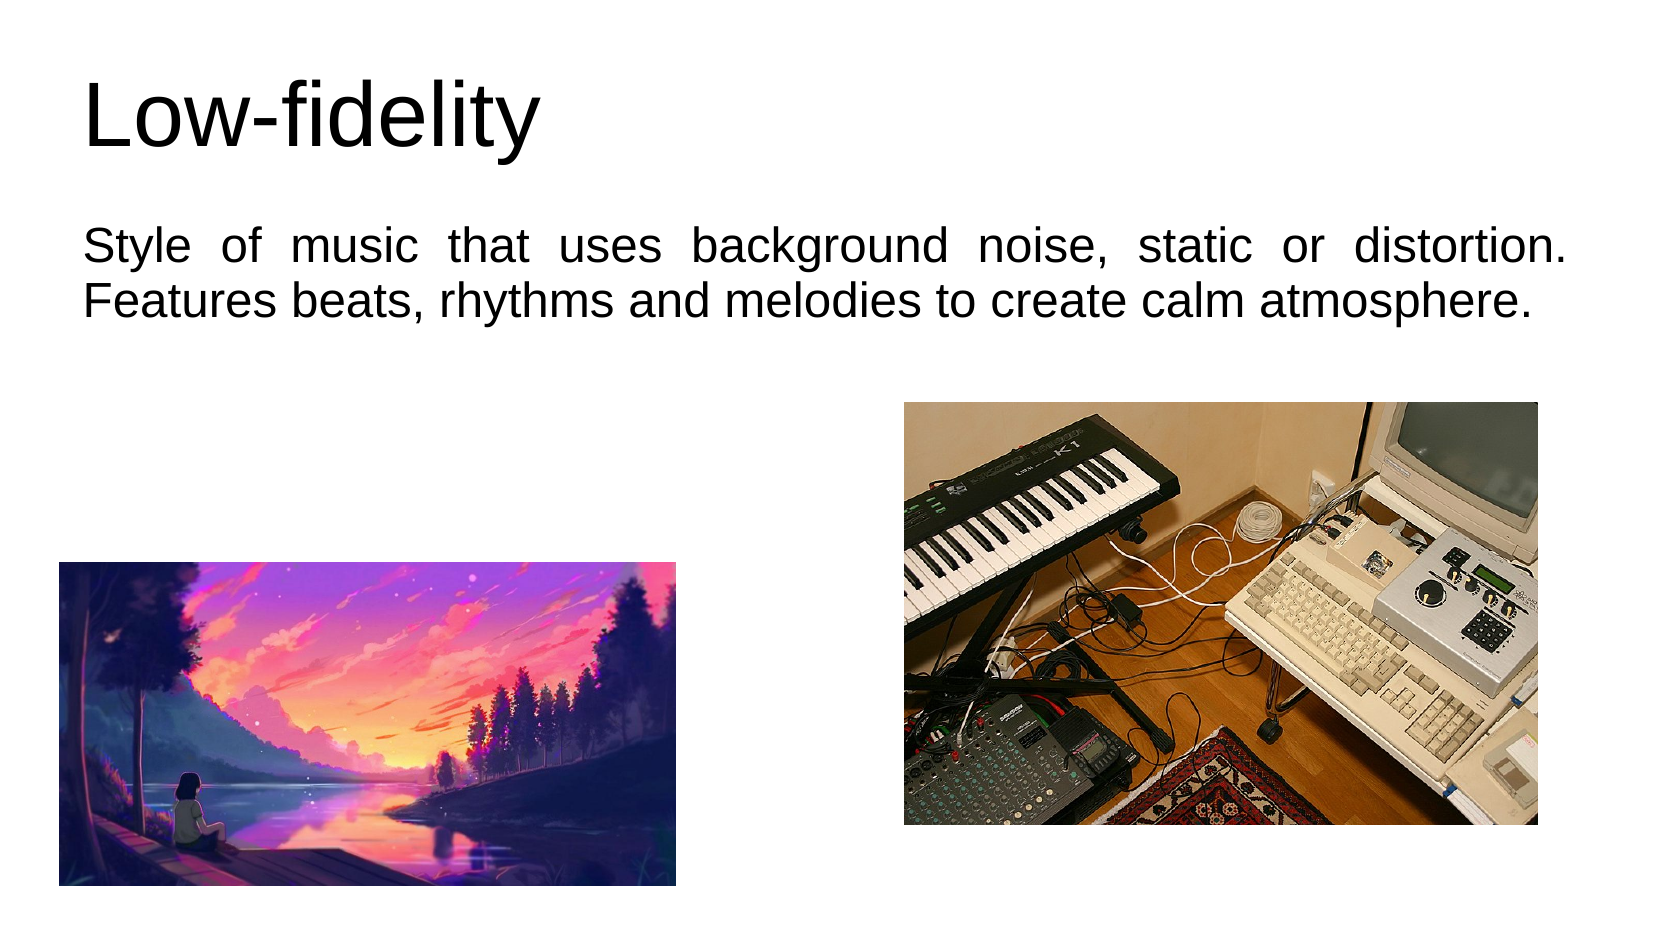

# Low-fidelity
Style of music that uses background noise, static or distortion. Features beats, rhythms and melodies to create calm atmosphere.